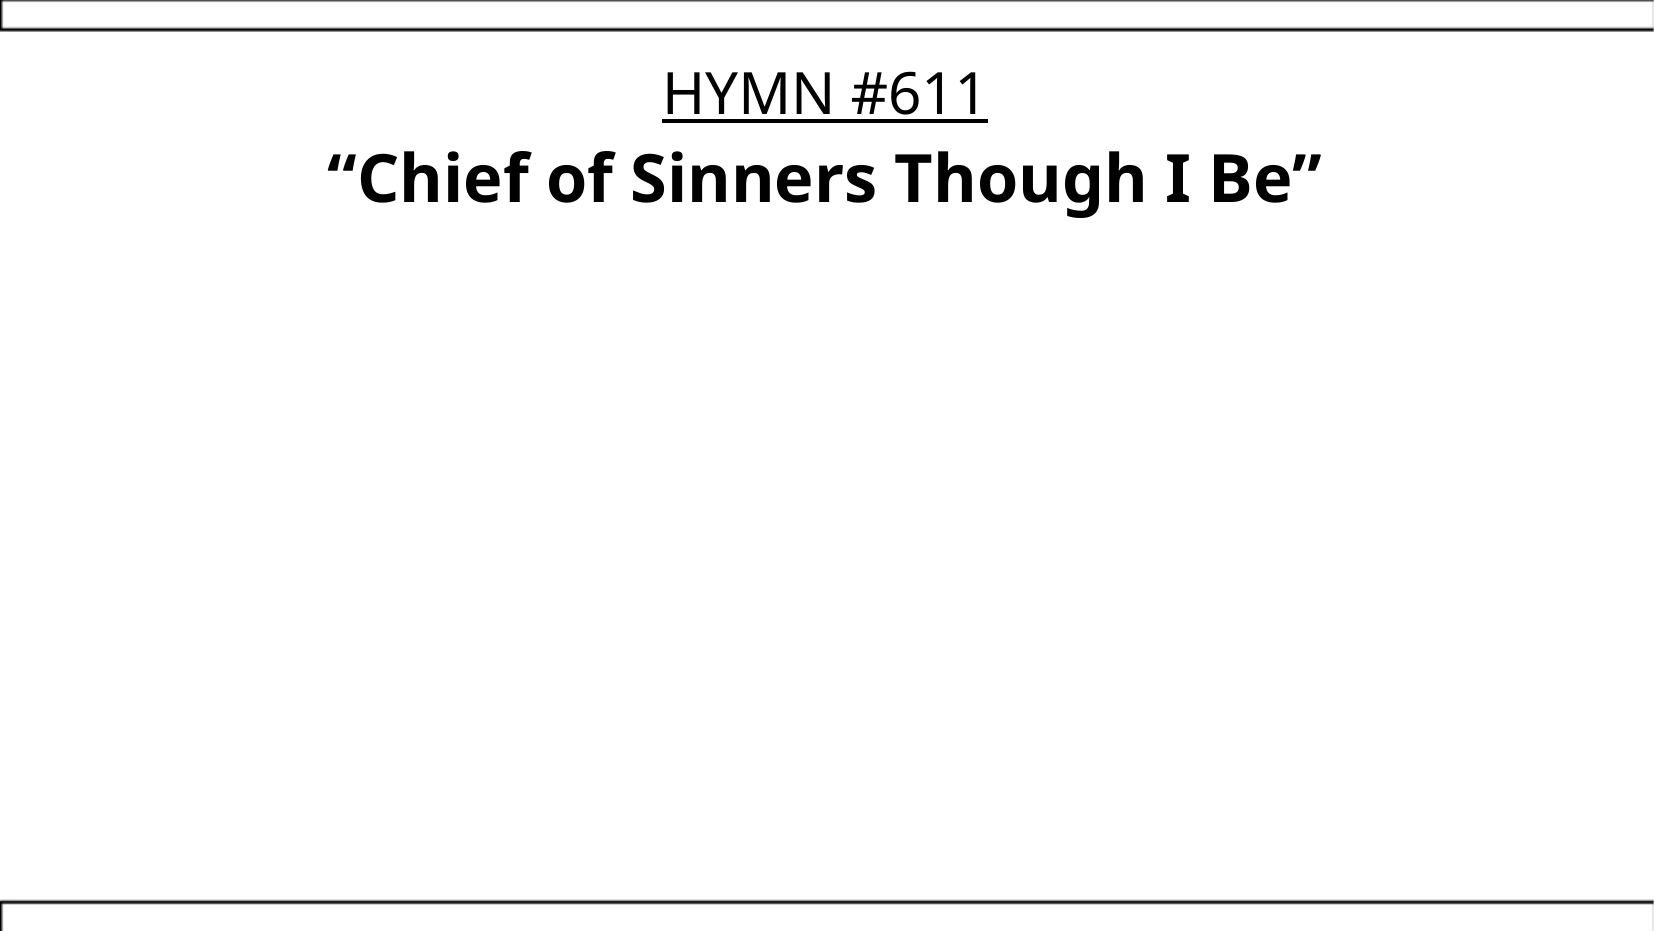

HYMN #611
“Chief of Sinners Though I Be”